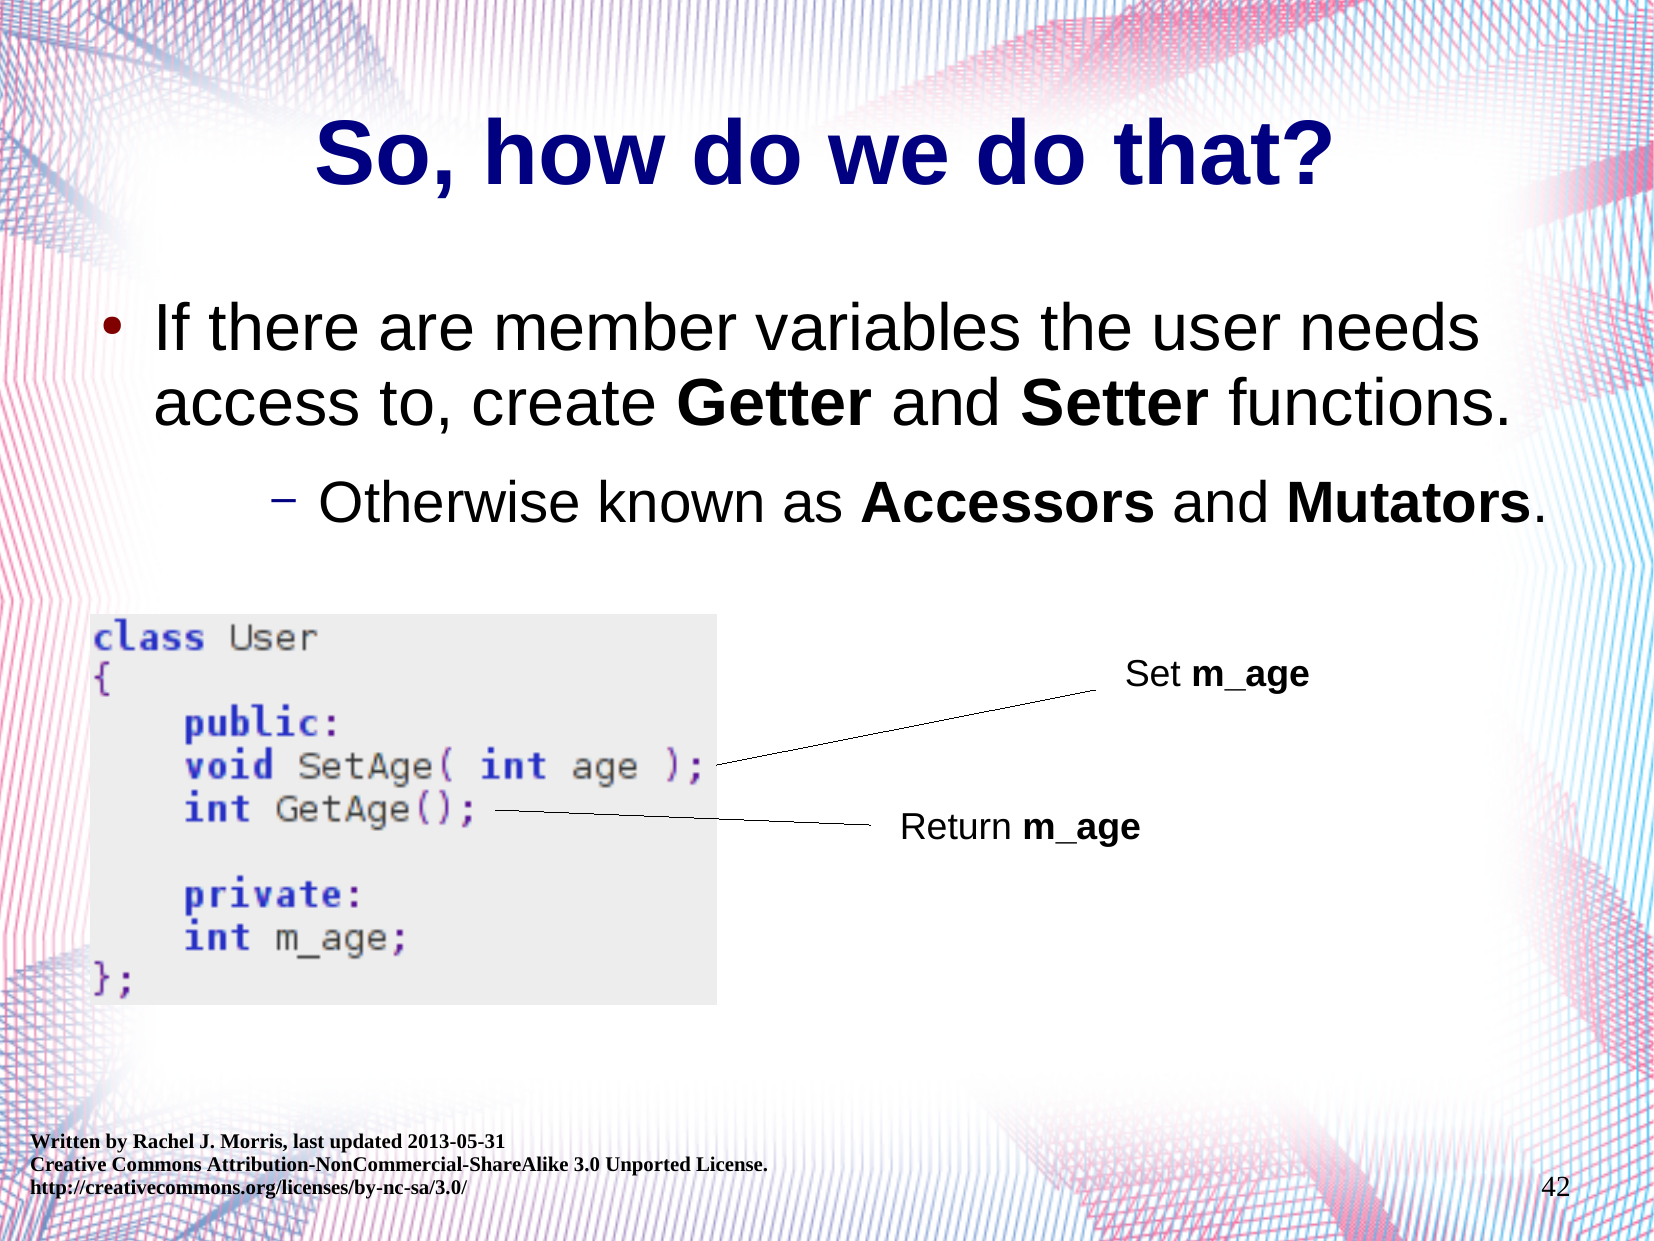

# So, how do we do that?
If there are member variables the user needs access to, create Getter and Setter functions.
Otherwise known as Accessors and Mutators.
Set m_age
Return m_age
42